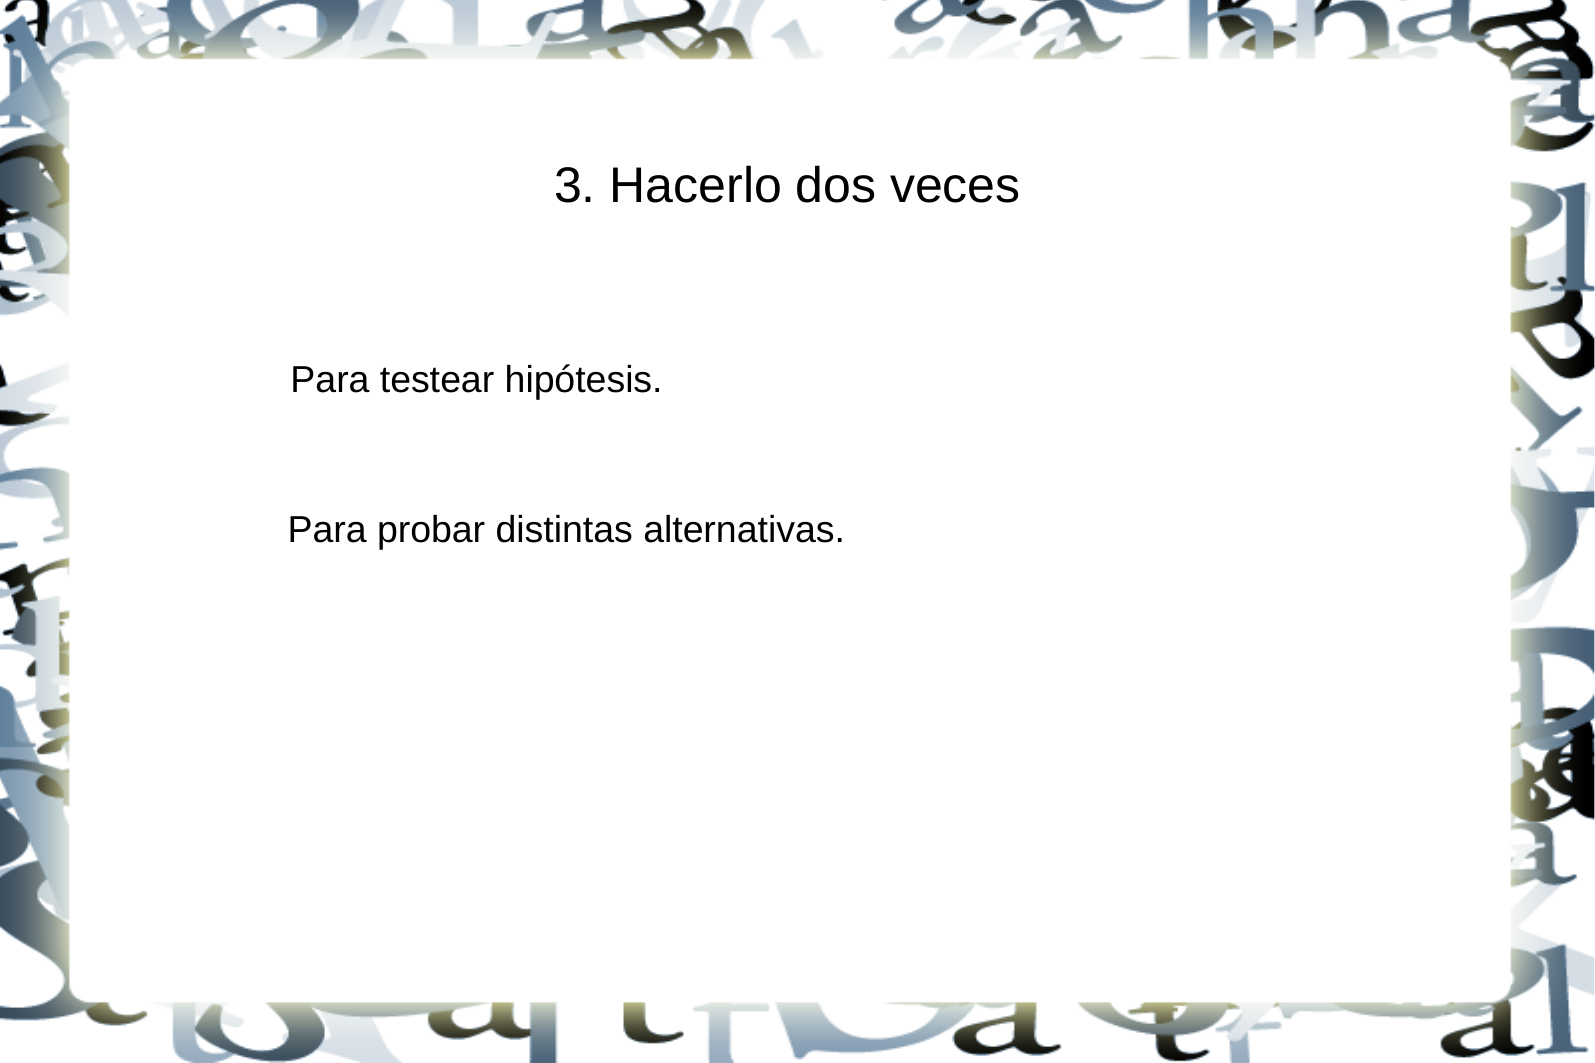

3. Hacerlo dos veces
Para testear hipótesis.
 Para probar distintas alternativas.